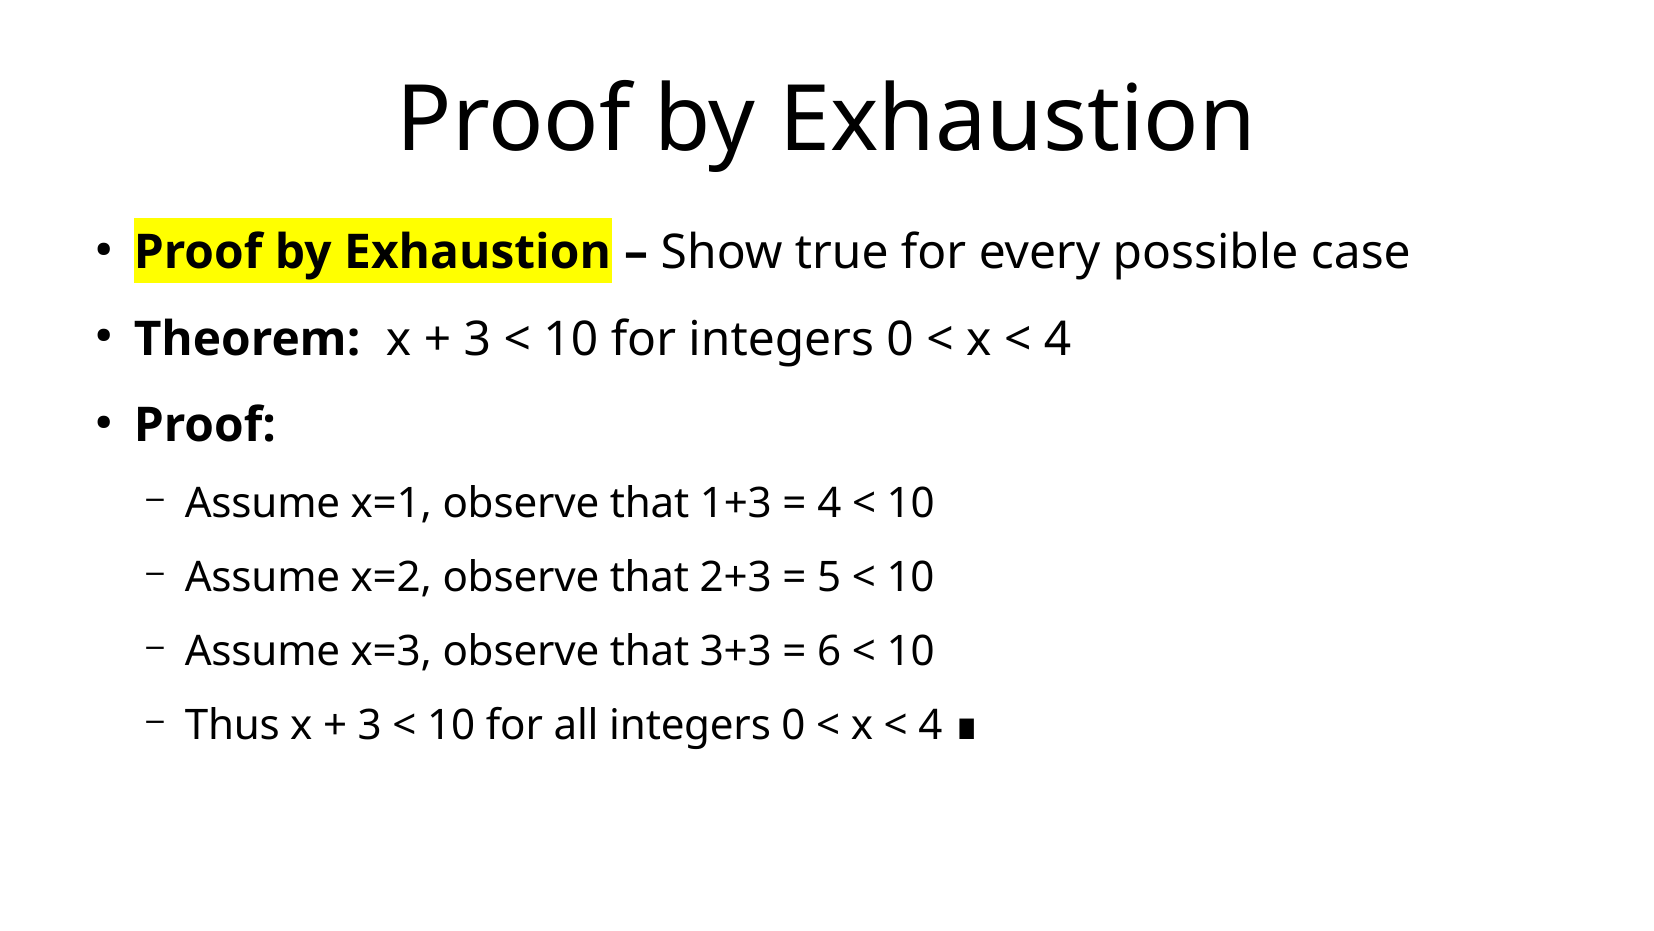

# Proof by Exhaustion
Proof by Exhaustion – Show true for every possible case
Theorem: x + 3 < 10 for integers 0 < x < 4
Proof:
Assume x=1, observe that 1+3 = 4 < 10
Assume x=2, observe that 2+3 = 5 < 10
Assume x=3, observe that 3+3 = 6 < 10
Thus x + 3 < 10 for all integers 0 < x < 4 ∎